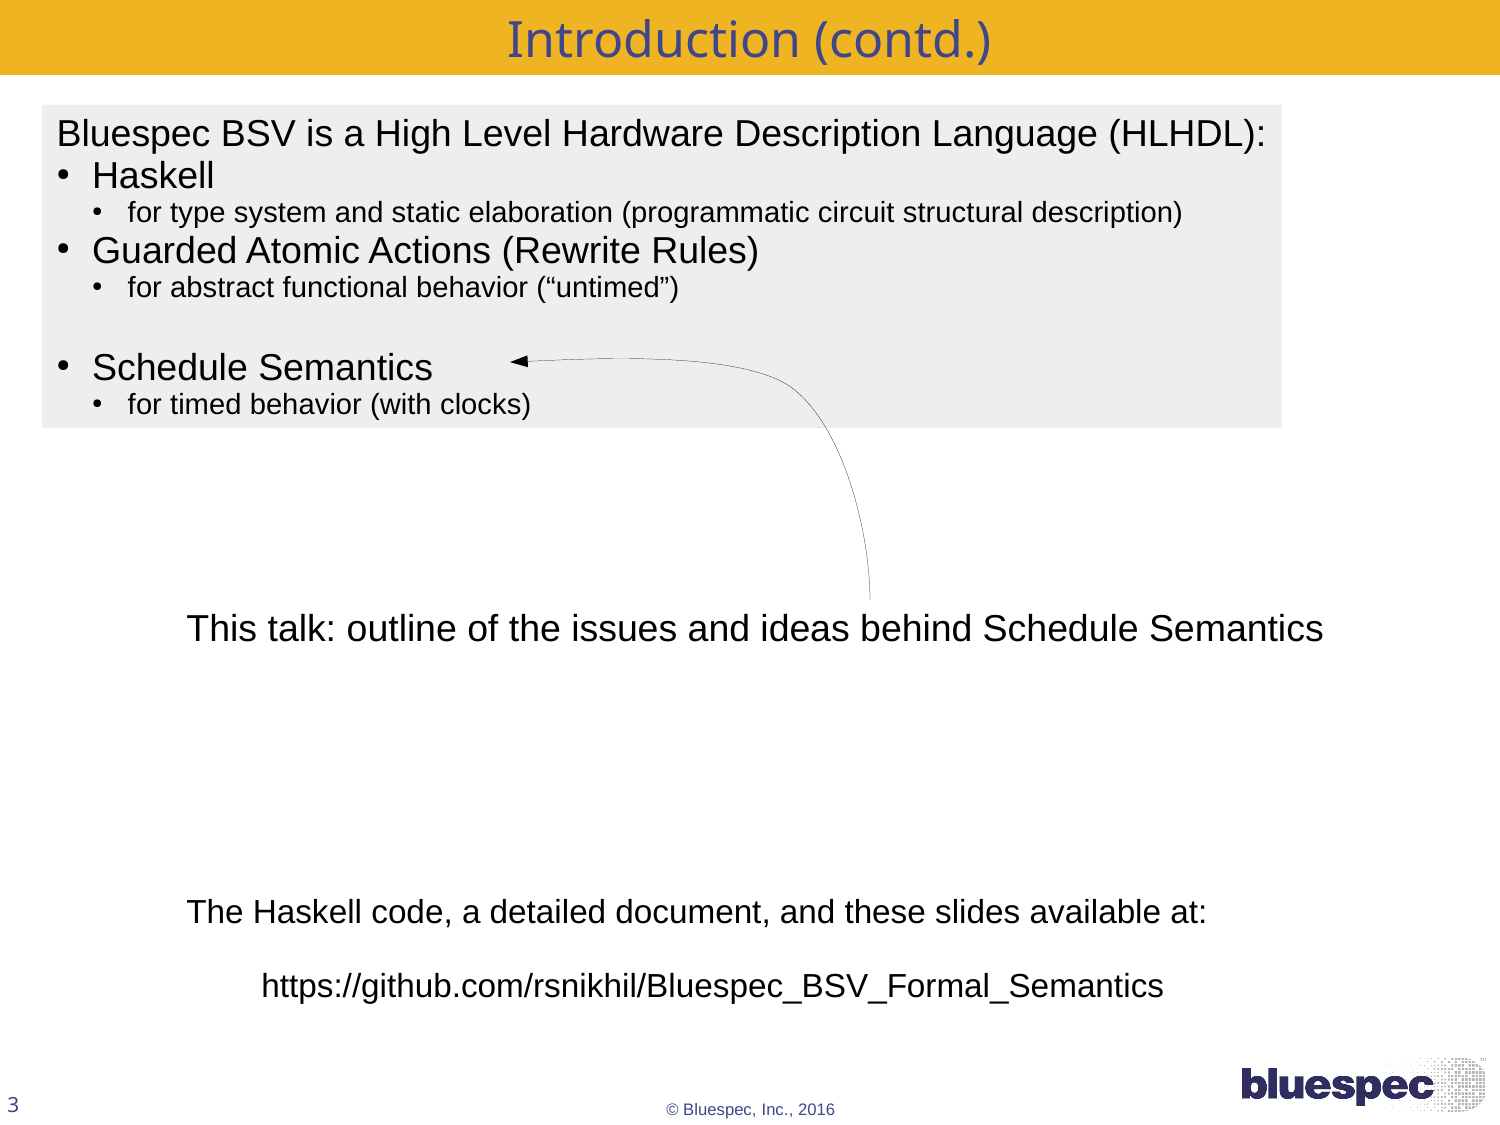

Introduction (contd.)
Bluespec BSV is a High Level Hardware Description Language (HLHDL):
Haskell
for type system and static elaboration (programmatic circuit structural description)
Guarded Atomic Actions (Rewrite Rules)
for abstract functional behavior (“untimed”)
Schedule Semantics
for timed behavior (with clocks)
This talk: outline of the issues and ideas behind Schedule Semantics
The Haskell code, a detailed document, and these slides available at:
	https://github.com/rsnikhil/Bluespec_BSV_Formal_Semantics